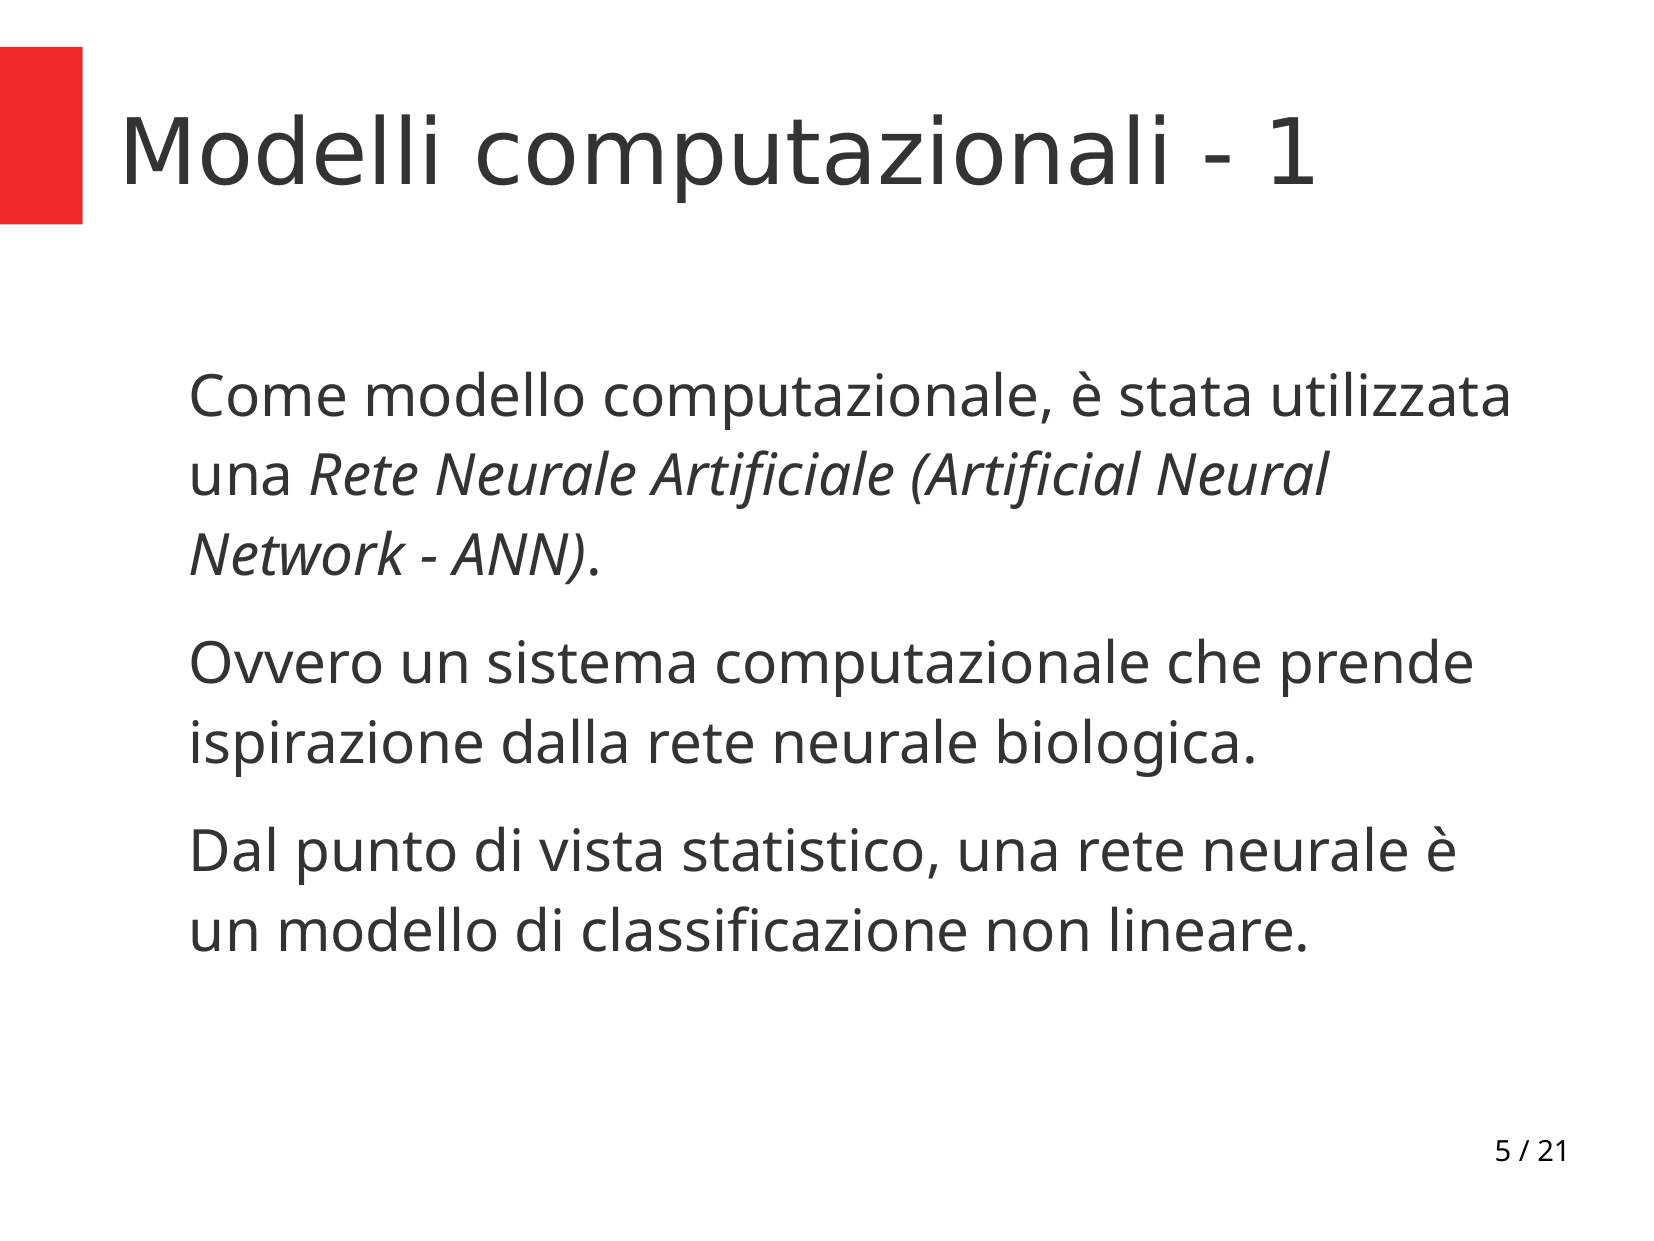

# Modelli computazionali - 1
Come modello computazionale, è stata utilizzata una Rete Neurale Artificiale (Artificial Neural Network - ANN).
Ovvero un sistema computazionale che prende ispirazione dalla rete neurale biologica.
Dal punto di vista statistico, una rete neurale è un modello di classificazione non lineare.
5